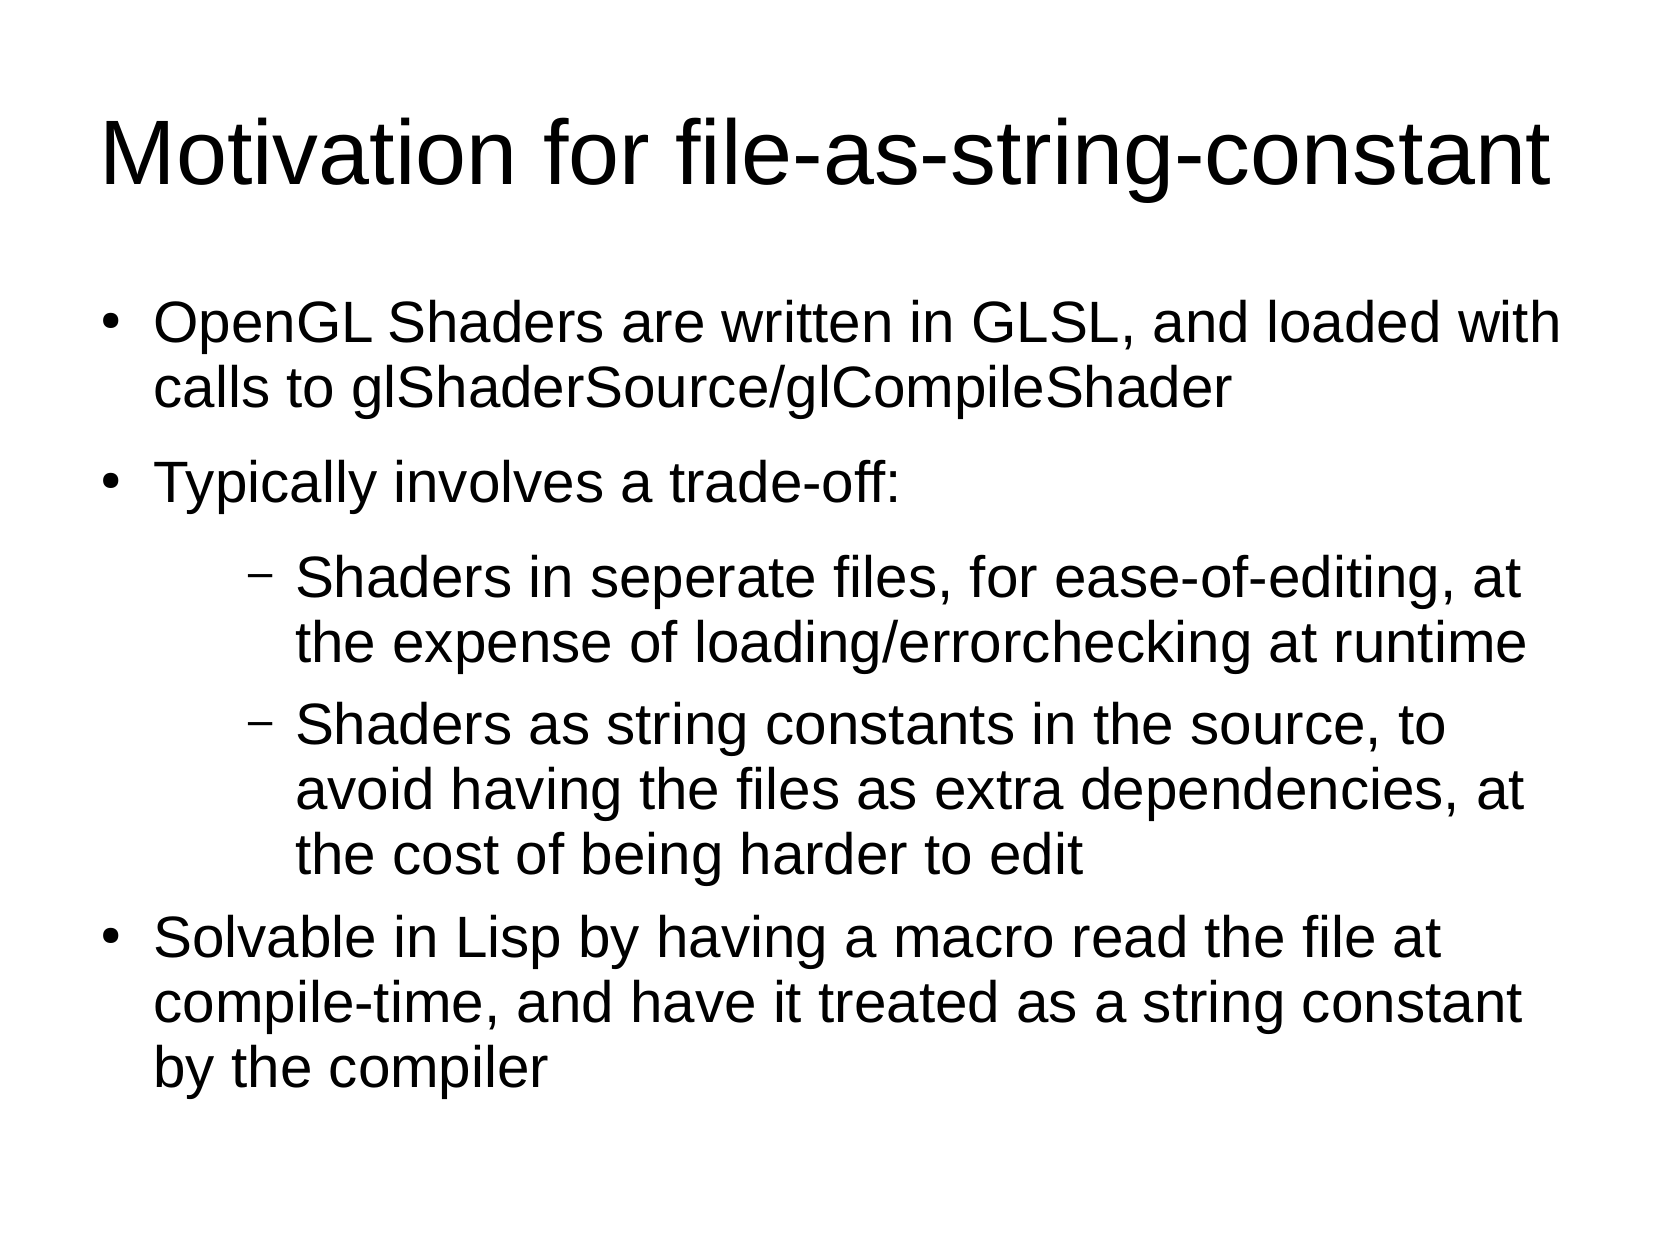

# Motivation for file-as-string-constant
OpenGL Shaders are written in GLSL, and loaded with calls to glShaderSource/glCompileShader
Typically involves a trade-off:
Shaders in seperate files, for ease-of-editing, at the expense of loading/errorchecking at runtime
Shaders as string constants in the source, to avoid having the files as extra dependencies, at the cost of being harder to edit
Solvable in Lisp by having a macro read the file at compile-time, and have it treated as a string constant by the compiler